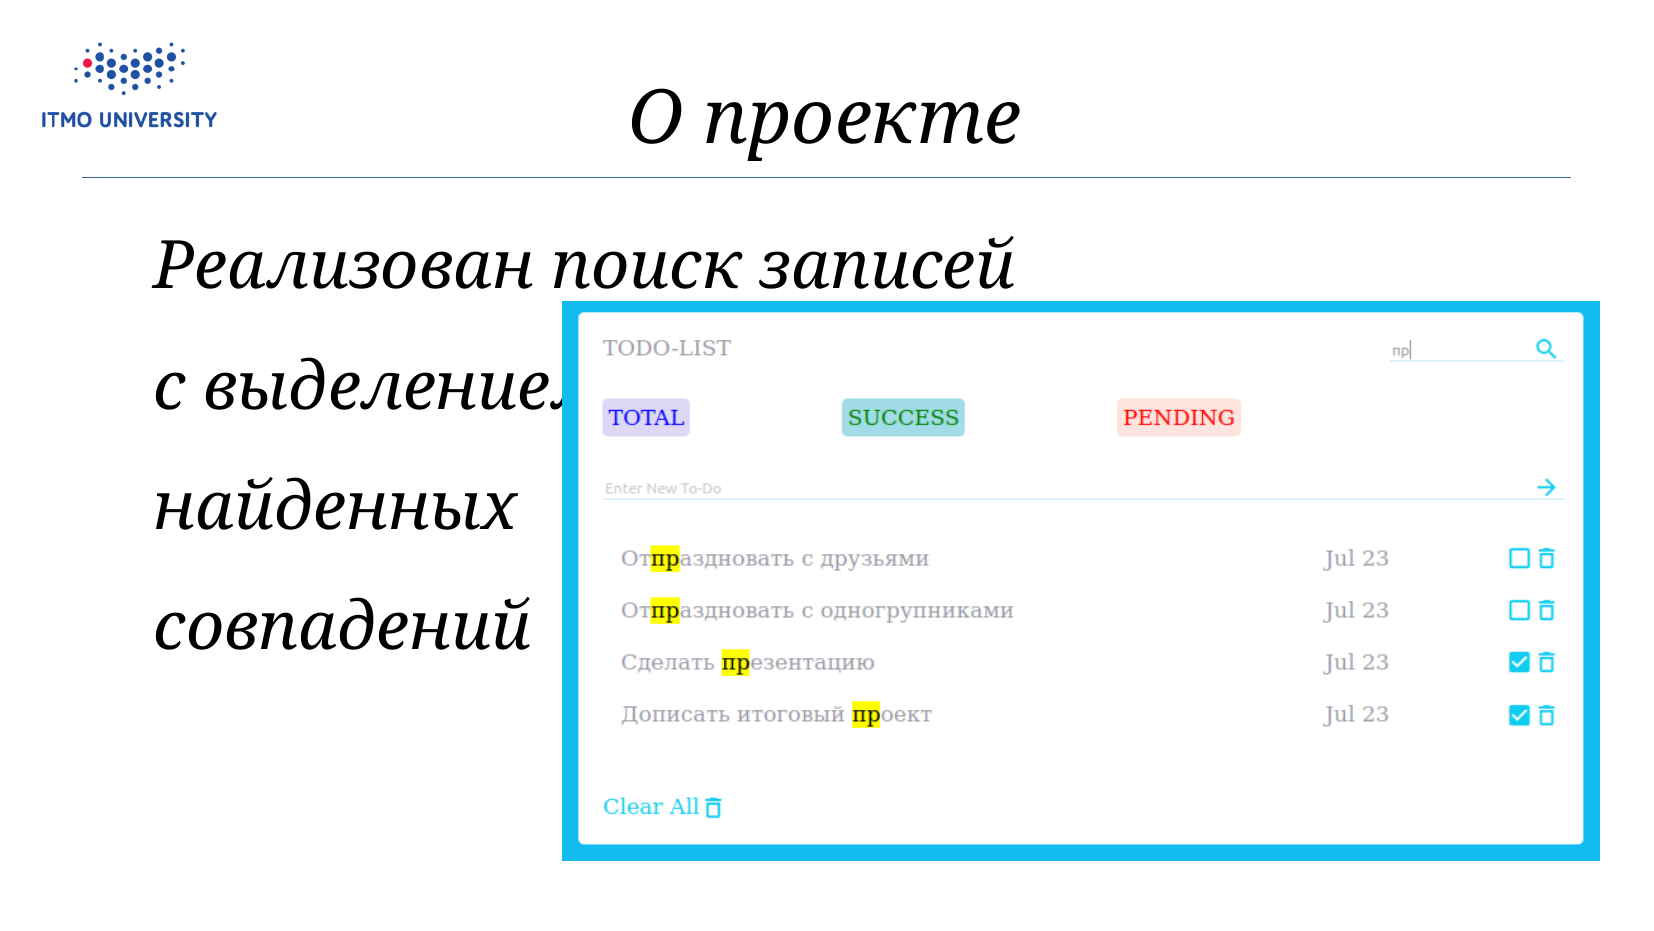

# О проекте
Реализован поиск записей
с выделением
найденных
совпадений